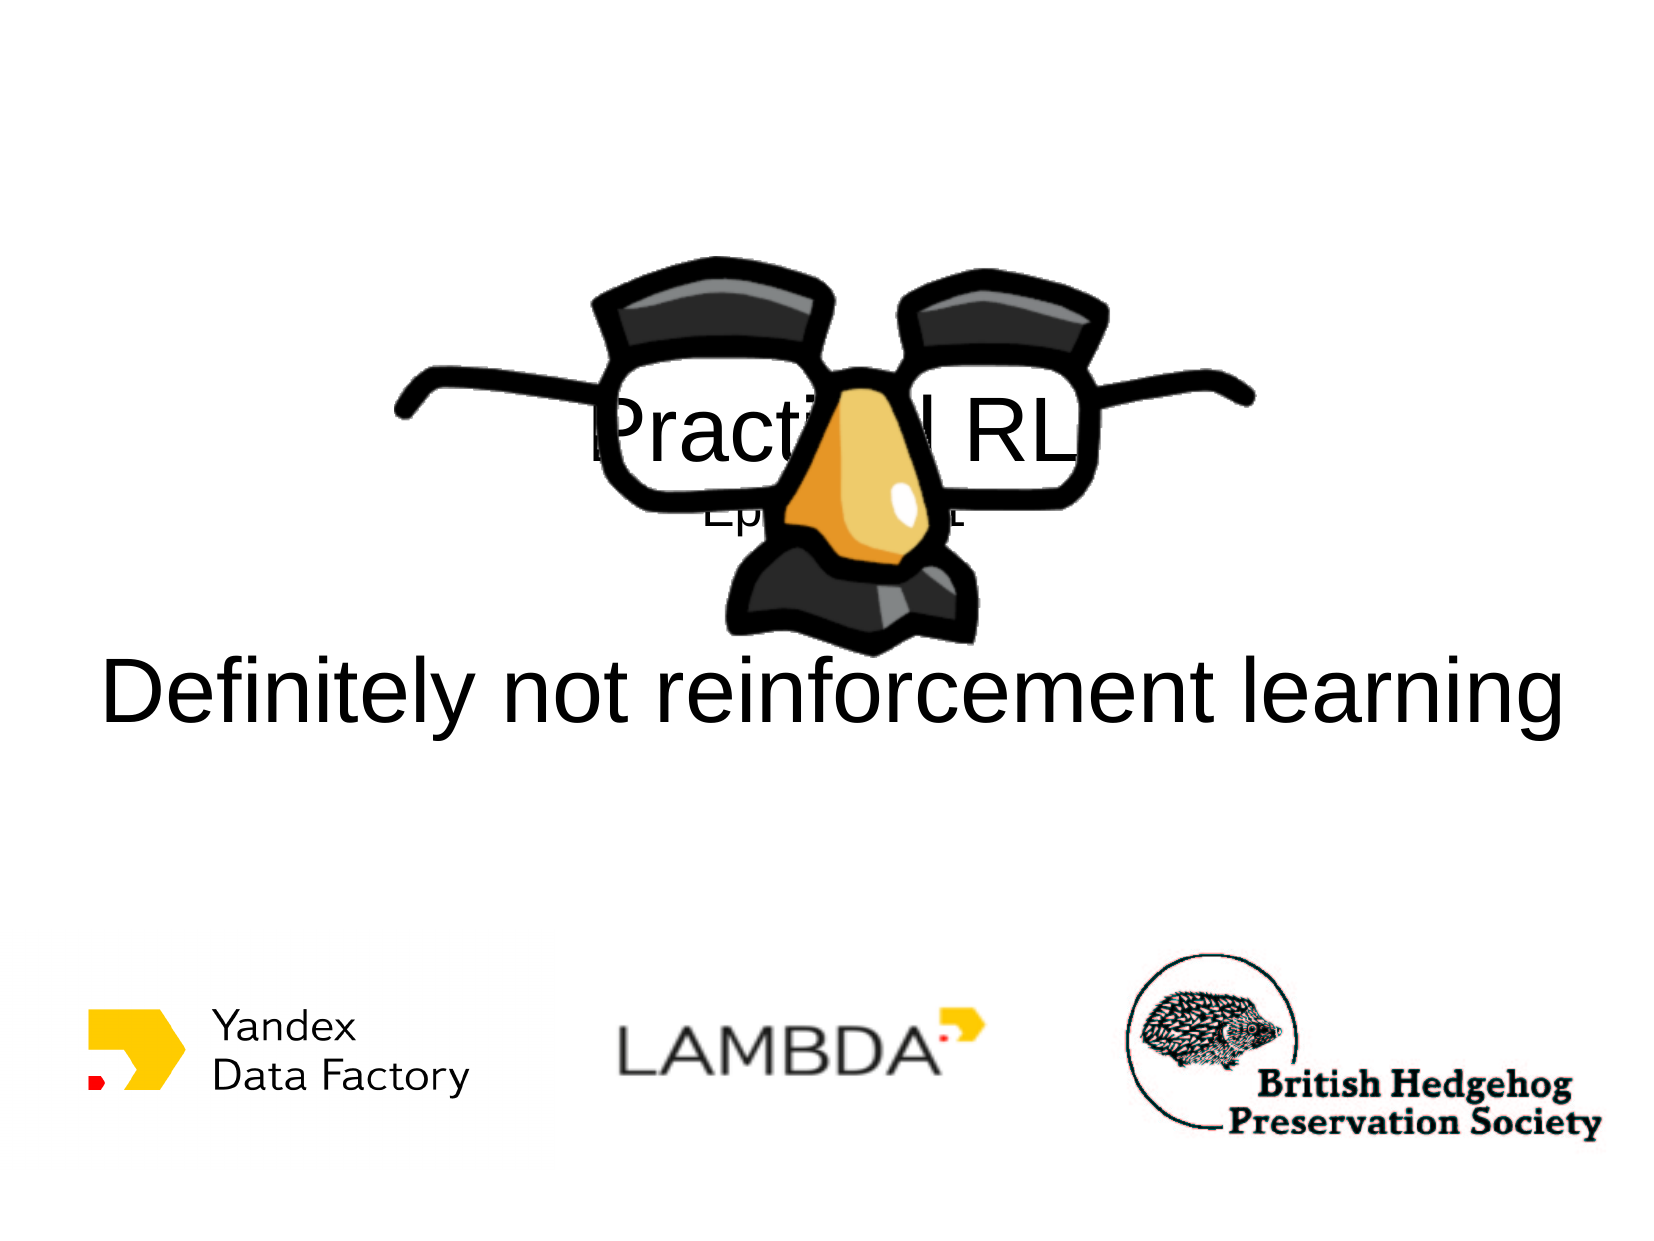

# Practical RL Episode t+1 Definitely not reinforcement learning
1